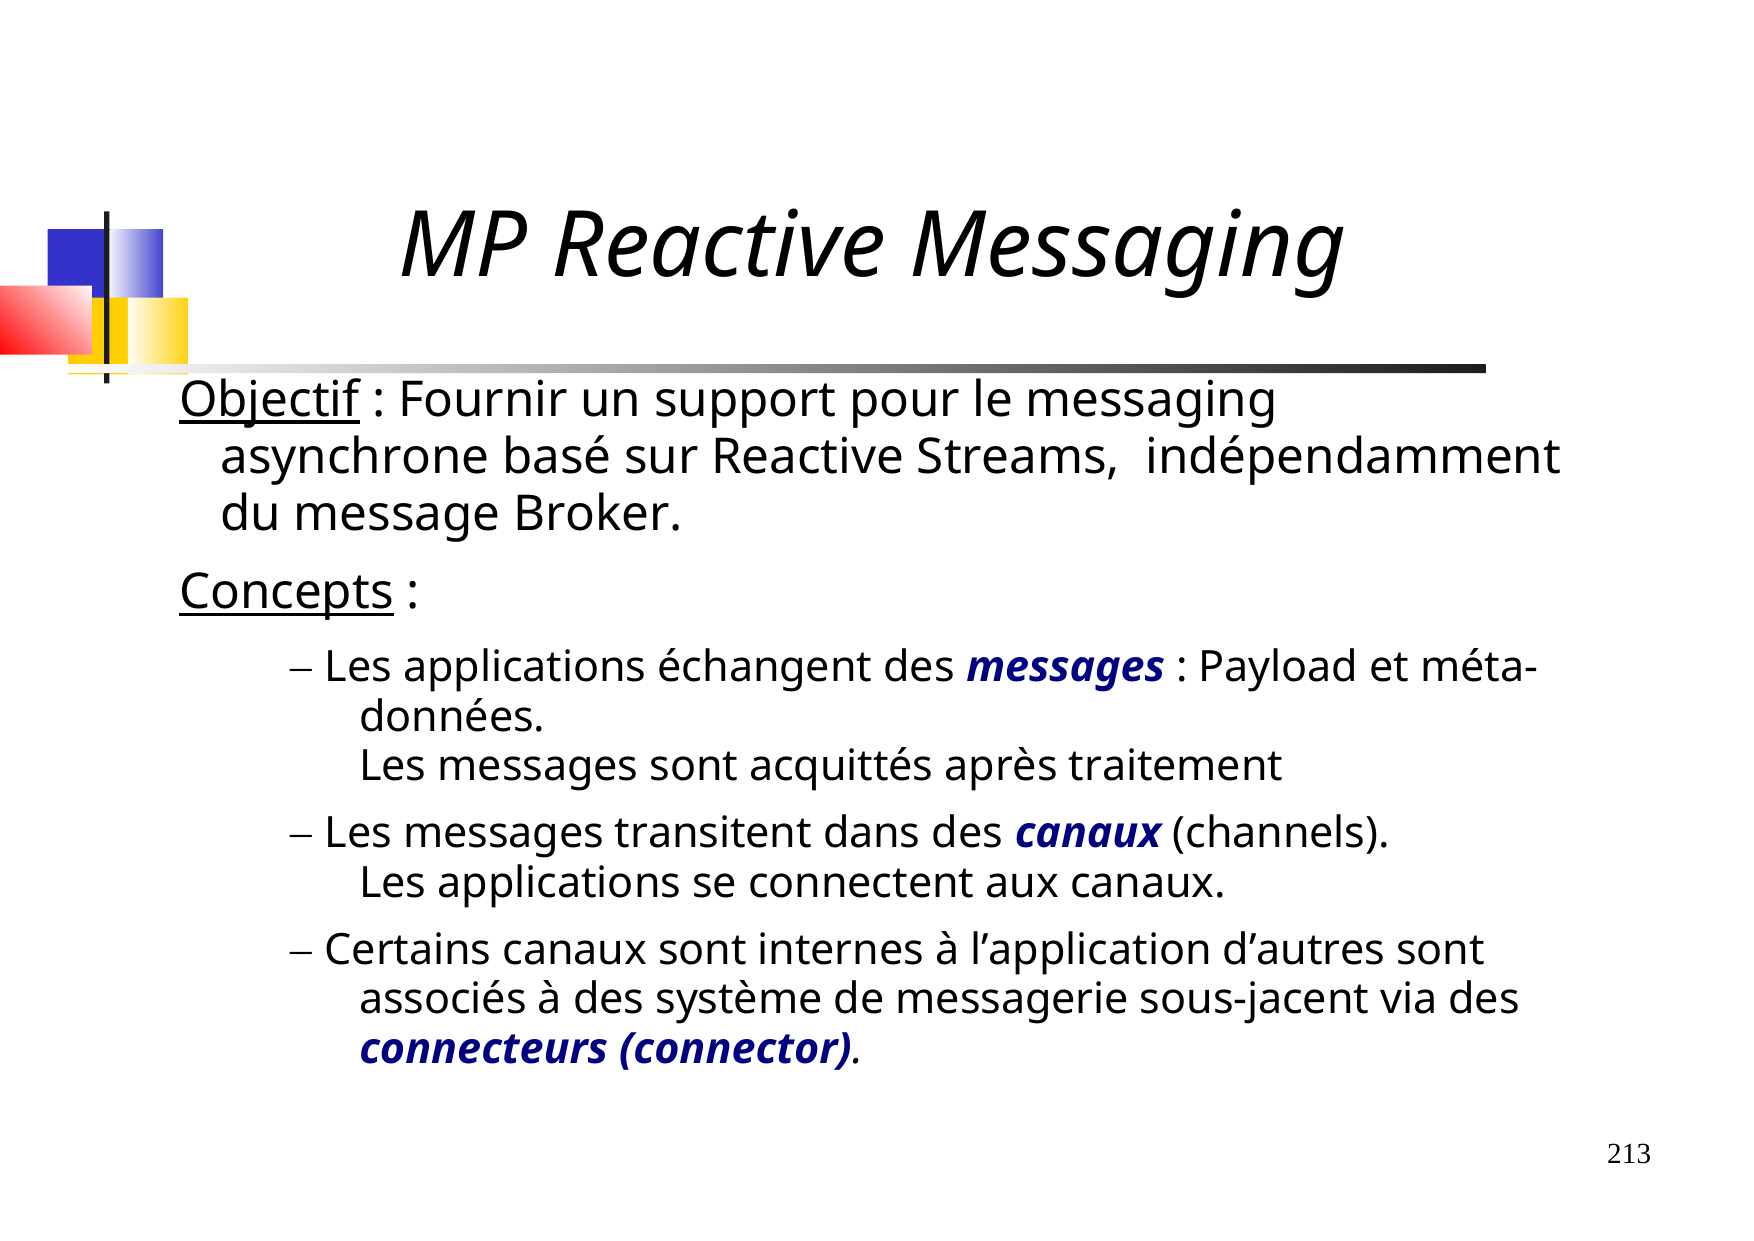

# MP Reactive Messaging
Objectif : Fournir un support pour le messaging asynchrone basé sur Reactive Streams, indépendamment du message Broker.
Concepts :
Les applications échangent des messages : Payload et méta-données.
Les messages sont acquittés après traitement
Les messages transitent dans des canaux (channels).
Les applications se connectent aux canaux.
Certains canaux sont internes à l’application d’autres sont associés à des système de messagerie sous-jacent via des connecteurs (connector).